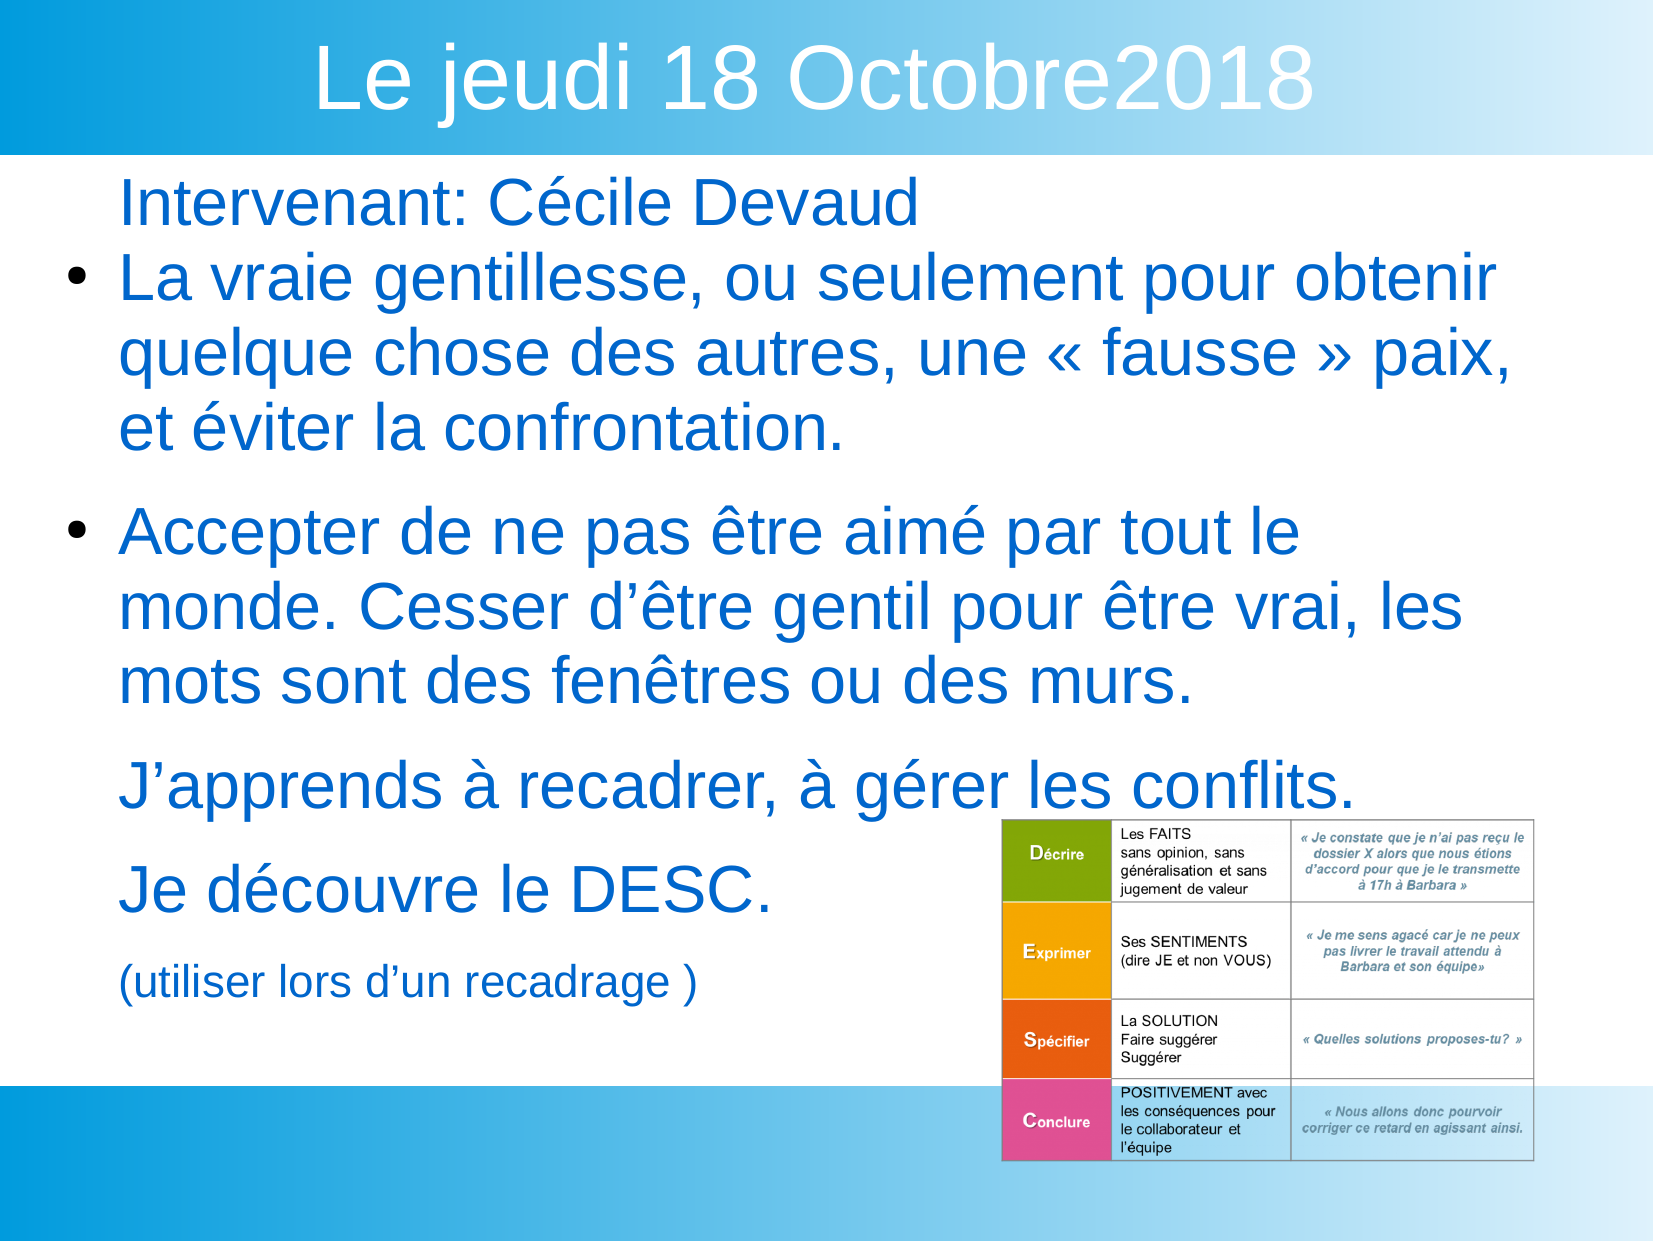

# Le jeudi 18 Octobre2018
Intervenant: Cécile Devaud
La vraie gentillesse, ou seulement pour obtenir quelque chose des autres, une « fausse » paix, et éviter la confrontation.
Accepter de ne pas être aimé par tout le monde. Cesser d’être gentil pour être vrai, les mots sont des fenêtres ou des murs.
J’apprends à recadrer, à gérer les conflits.
Je découvre le DESC.
(utiliser lors d’un recadrage )